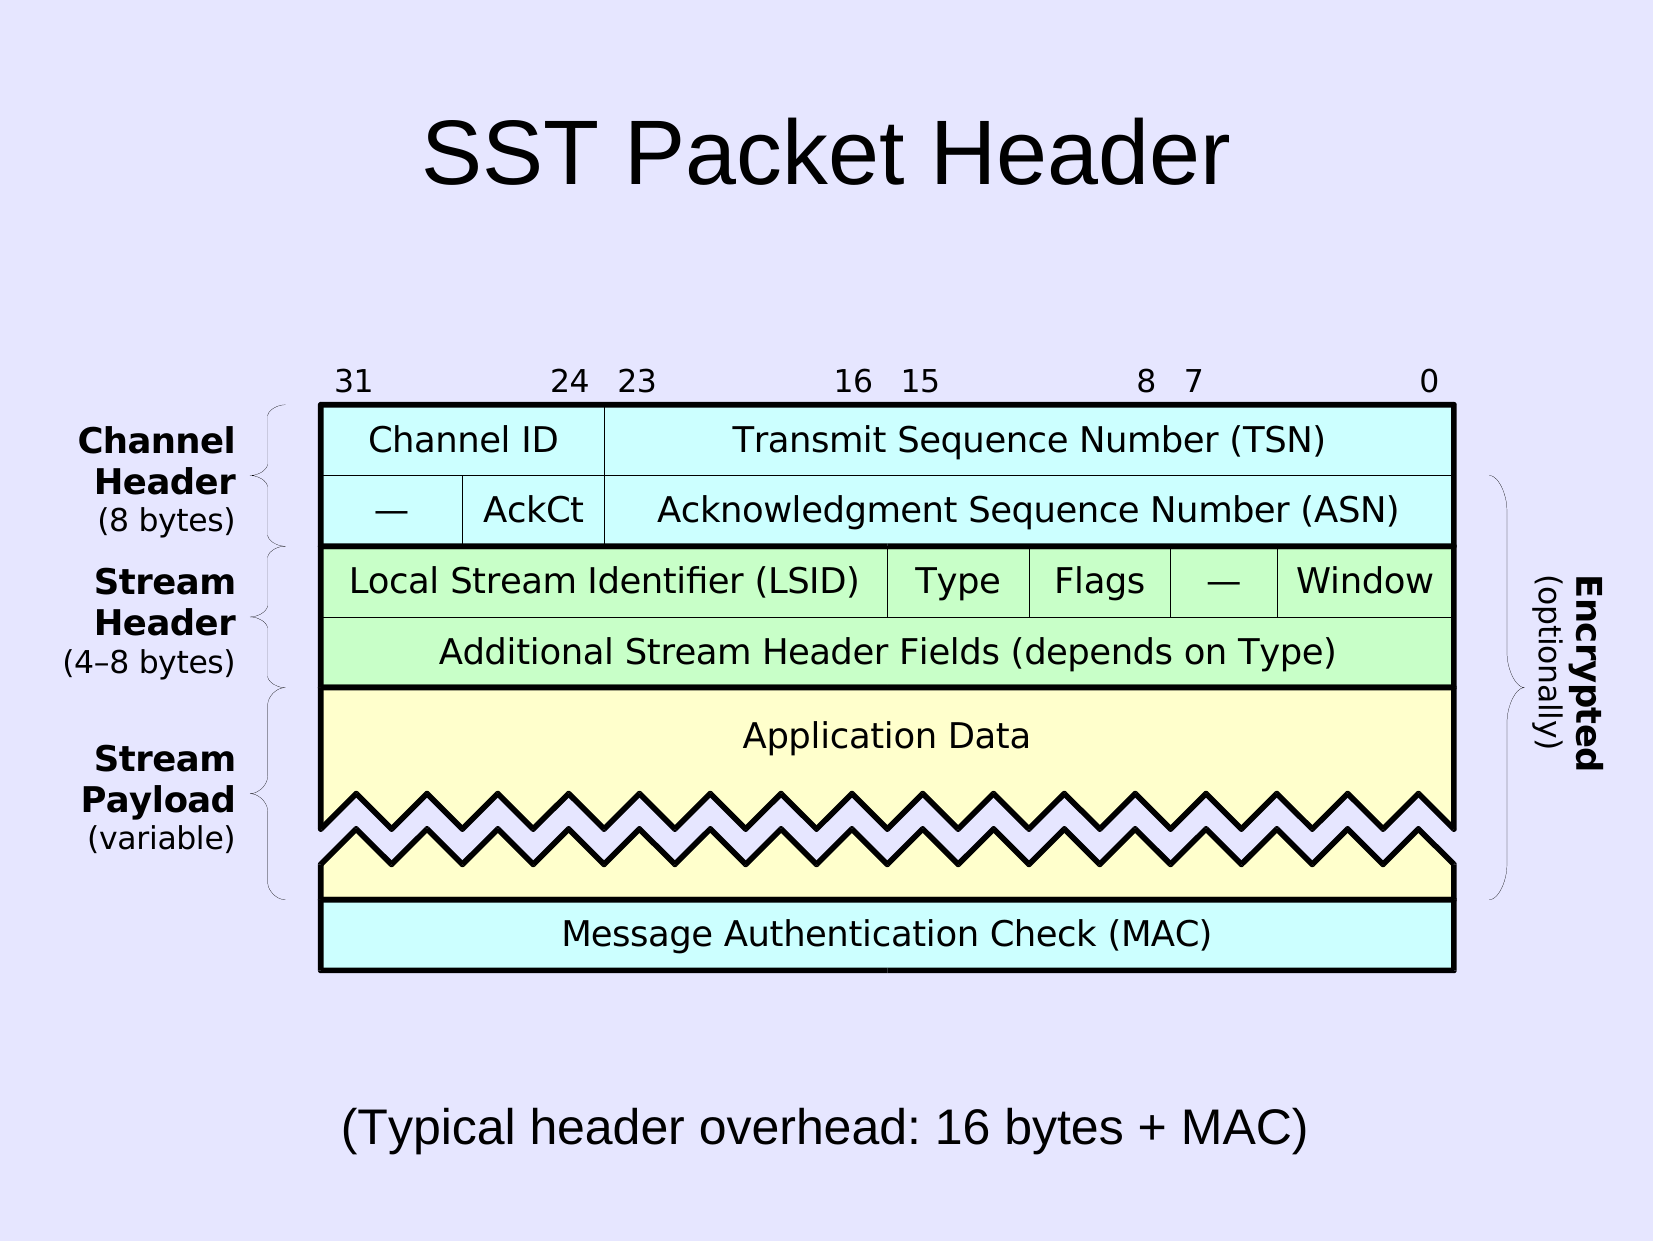

# SST Packet Header
(Typical header overhead: 16 bytes + MAC)